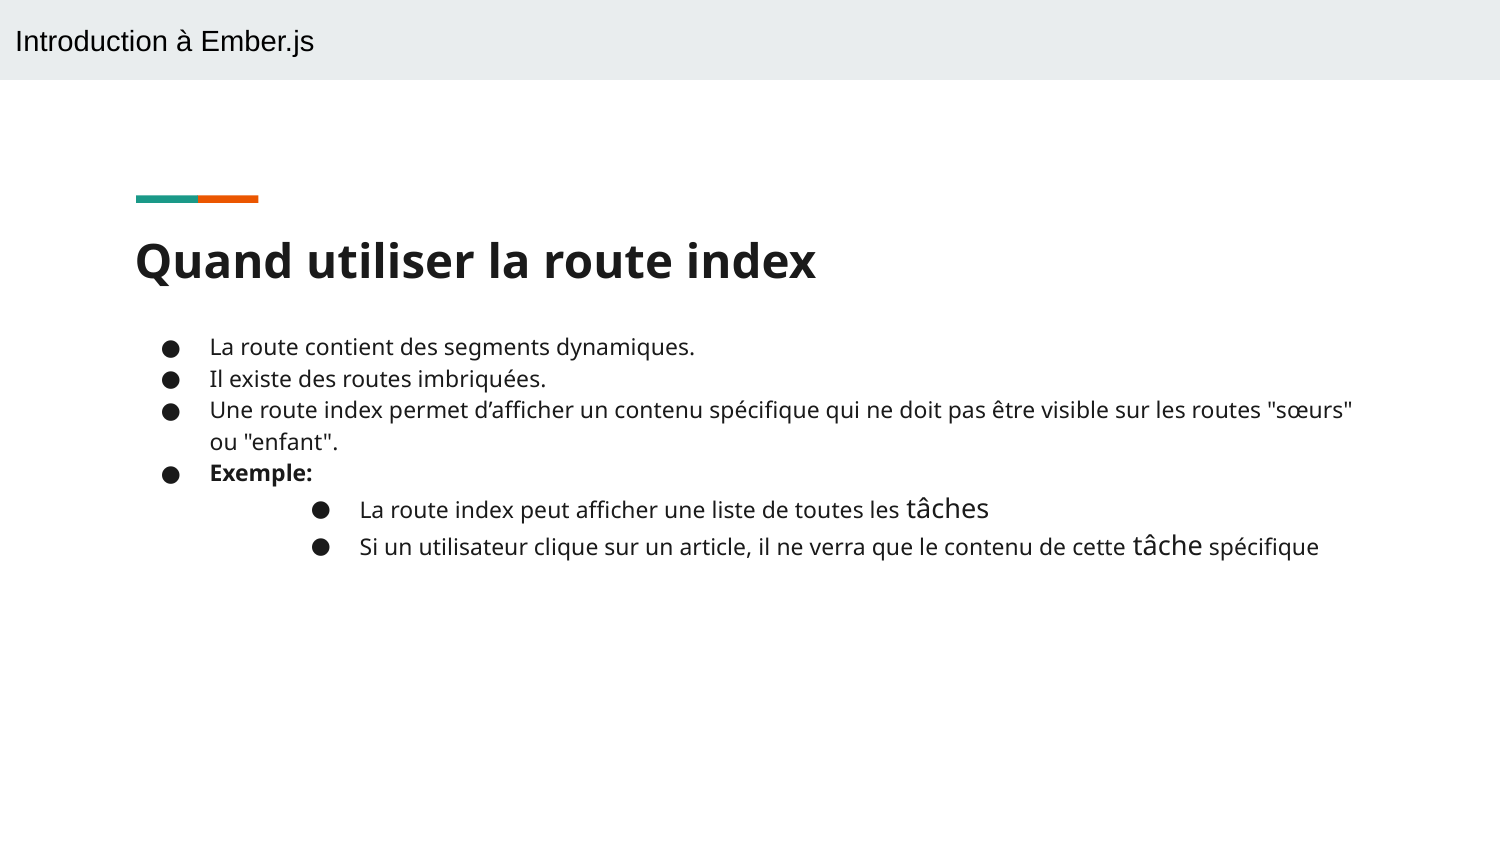

# Quand utiliser la route index
La route contient des segments dynamiques.
Il existe des routes imbriquées.
Une route index permet d’afficher un contenu spécifique qui ne doit pas être visible sur les routes "sœurs" ou "enfant".
Exemple:
La route index peut afficher une liste de toutes les tâches
Si un utilisateur clique sur un article, il ne verra que le contenu de cette tâche spécifique